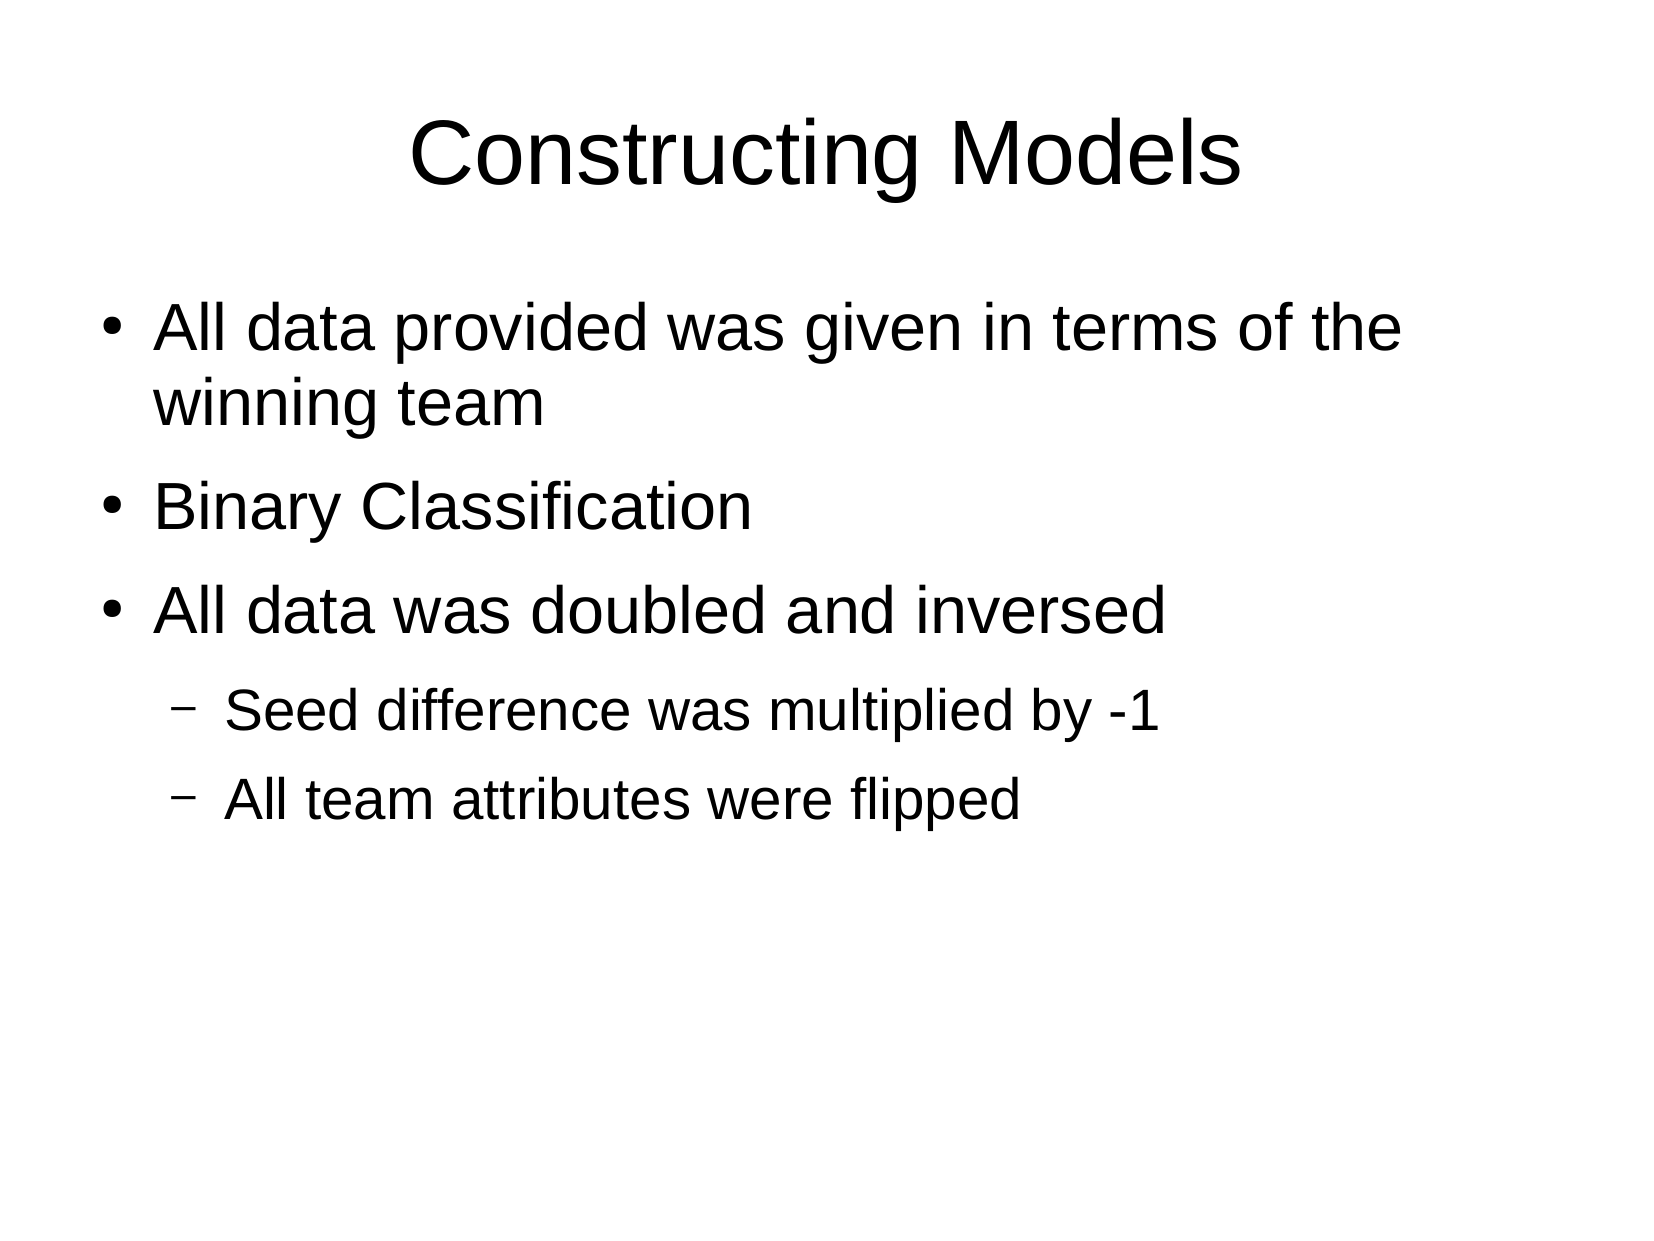

# Constructing Models
All data provided was given in terms of the winning team
Binary Classification
All data was doubled and inversed
Seed difference was multiplied by -1
All team attributes were flipped